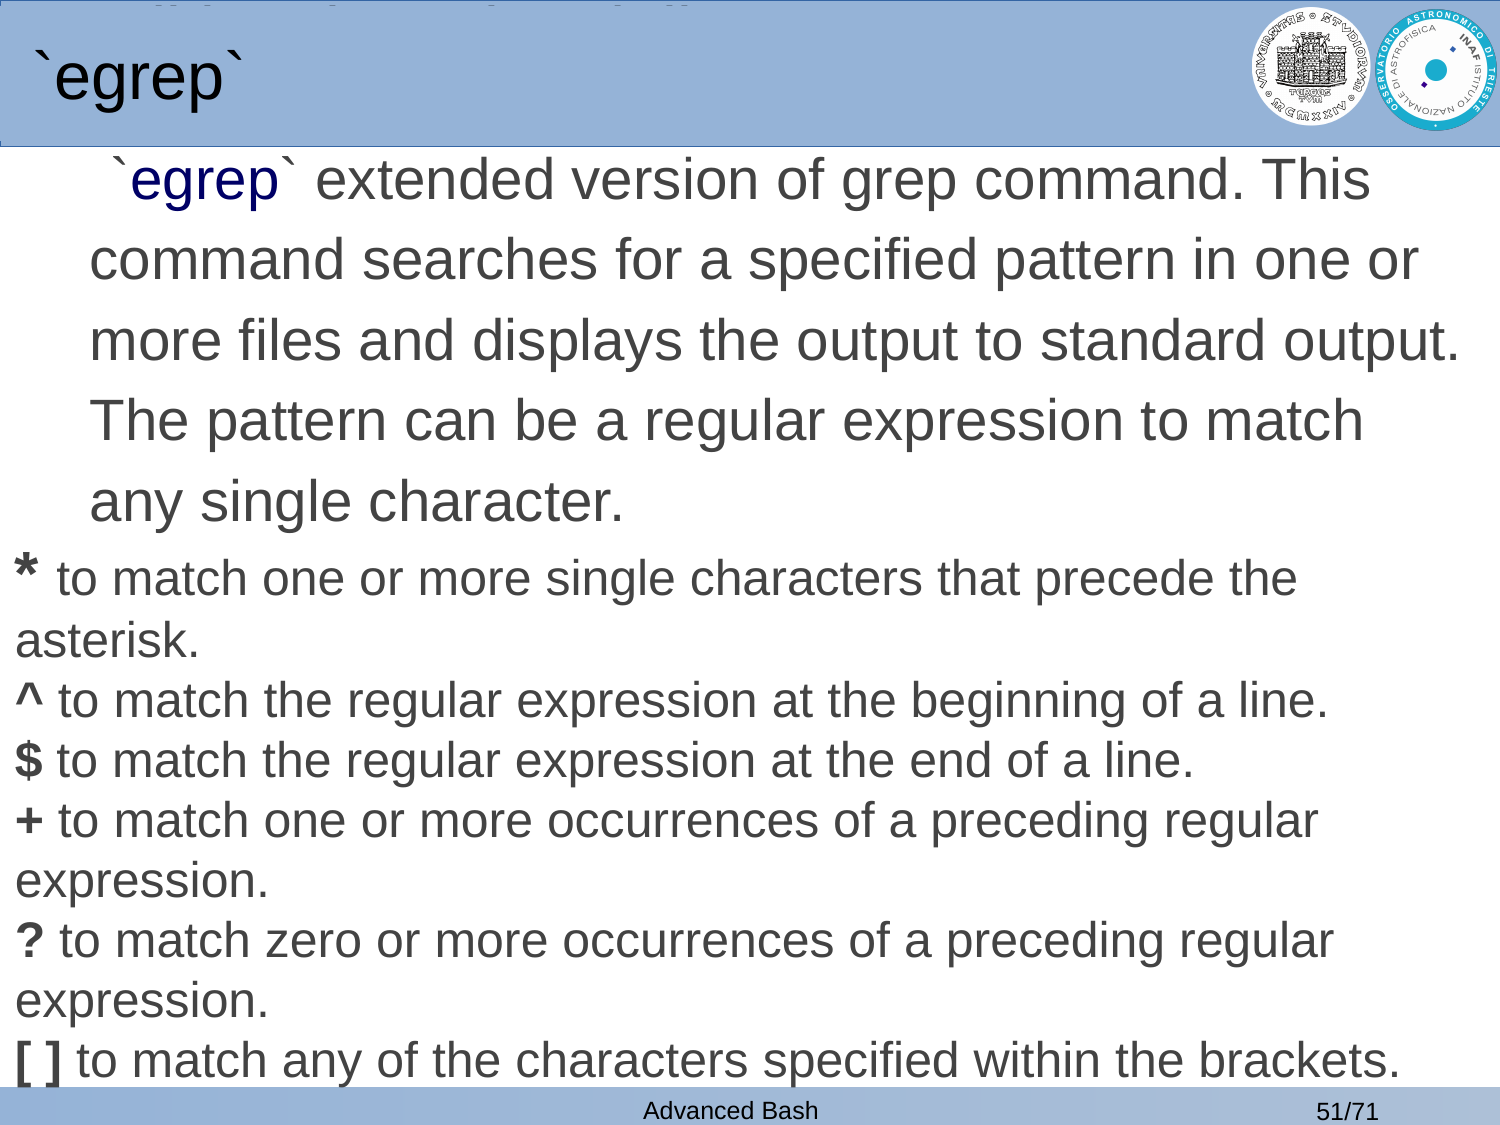

# Traditional service delivery
`egrep`
`egrep` extended version of grep command. This command searches for a specified pattern in one or more files and displays the output to standard output. The pattern can be a regular expression to match any single character.
* to match one or more single characters that precede the asterisk.
^ to match the regular expression at the beginning of a line.
$ to match the regular expression at the end of a line.
+ to match one or more occurrences of a preceding regular expression.
? to match zero or more occurrences of a preceding regular expression.
[ ] to match any of the characters specified within the brackets.